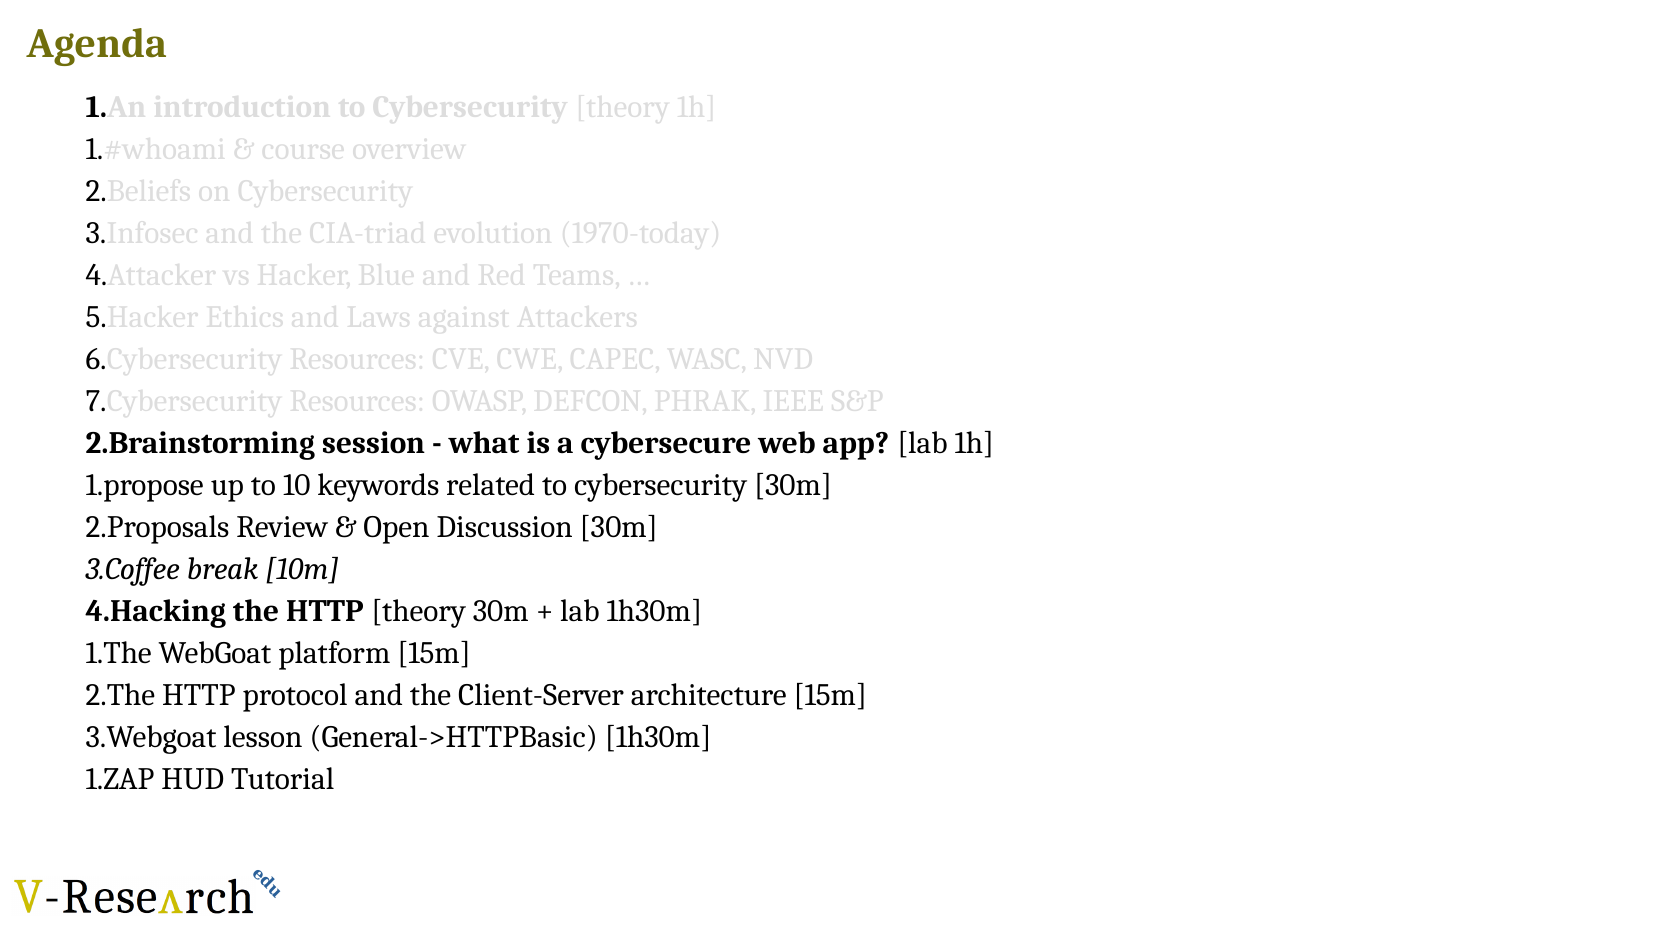

Agenda
An introduction to Cybersecurity [theory 1h]
#whoami & course overview
Beliefs on Cybersecurity
Infosec and the CIA-triad evolution (1970-today)
Attacker vs Hacker, Blue and Red Teams, …
Hacker Ethics and Laws against Attackers
Cybersecurity Resources: CVE, CWE, CAPEC, WASC, NVD
Cybersecurity Resources: OWASP, DEFCON, PHRAK, IEEE S&P
Brainstorming session - what is a cybersecure web app? [lab 1h]
propose up to 10 keywords related to cybersecurity [30m]
Proposals Review & Open Discussion [30m]
Coffee break [10m]
Hacking the HTTP [theory 30m + lab 1h30m]
The WebGoat platform [15m]
The HTTP protocol and the Client-Server architecture [15m]
Webgoat lesson (General->HTTPBasic) [1h30m]
ZAP HUD Tutorial
edu